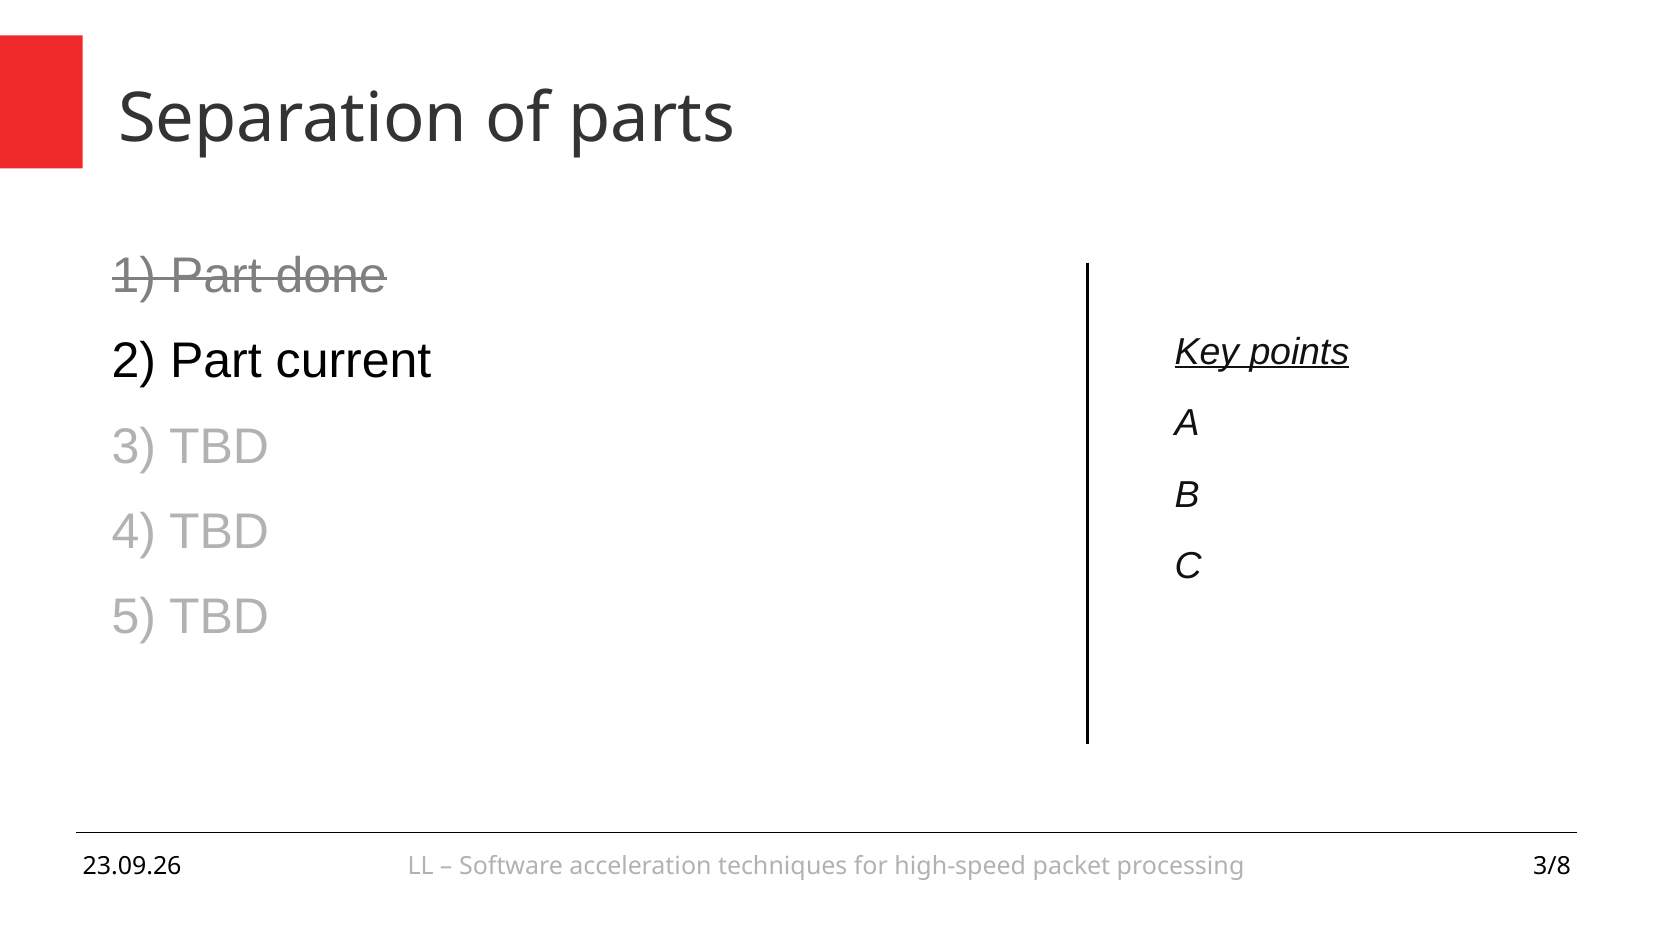

# Separation of parts
1) Part done
2) Part current
3) TBD
4) TBD
5) TBD
Key points
A
B
C
3